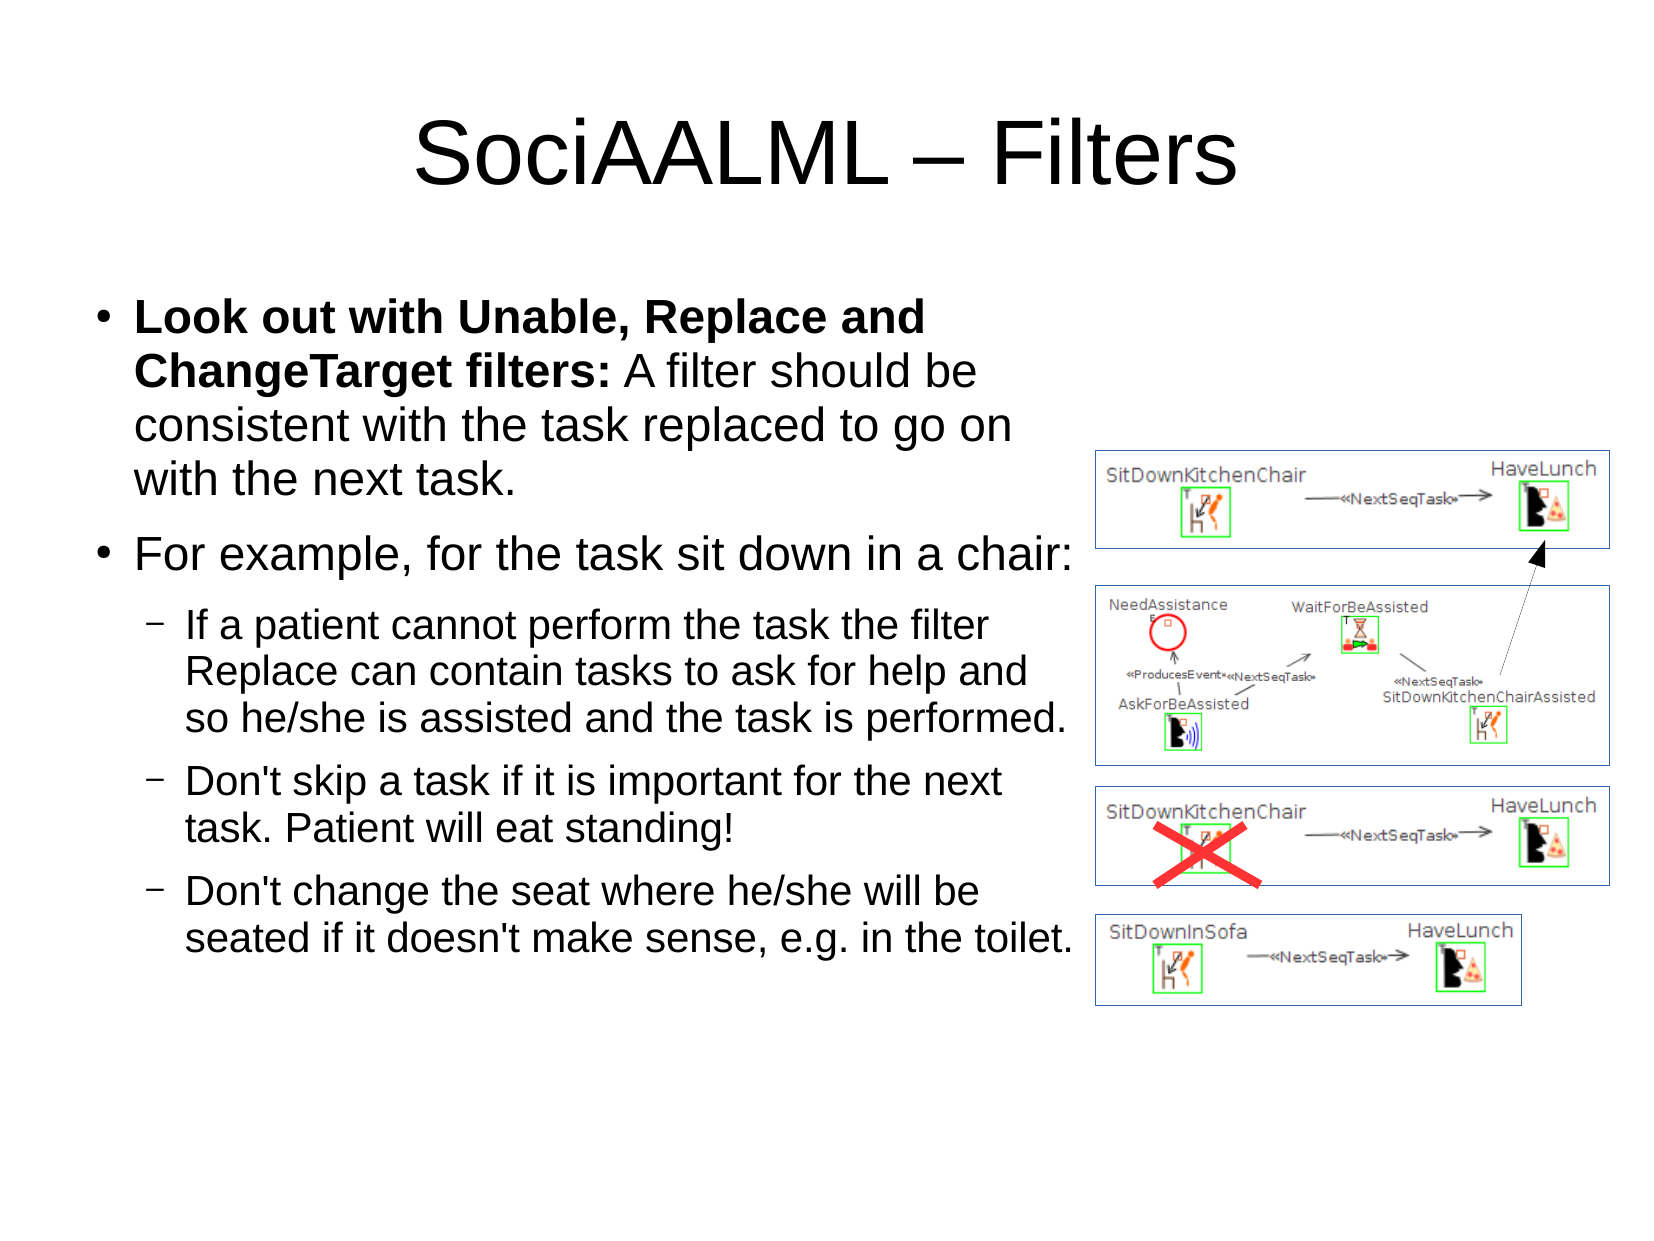

# SociAALML – Filters
Look out with Unable, Replace and ChangeTarget filters: A filter should be consistent with the task replaced to go on with the next task.
For example, for the task sit down in a chair:
If a patient cannot perform the task the filter Replace can contain tasks to ask for help and so he/she is assisted and the task is performed.
Don't skip a task if it is important for the next task. Patient will eat standing!
Don't change the seat where he/she will be seated if it doesn't make sense, e.g. in the toilet.